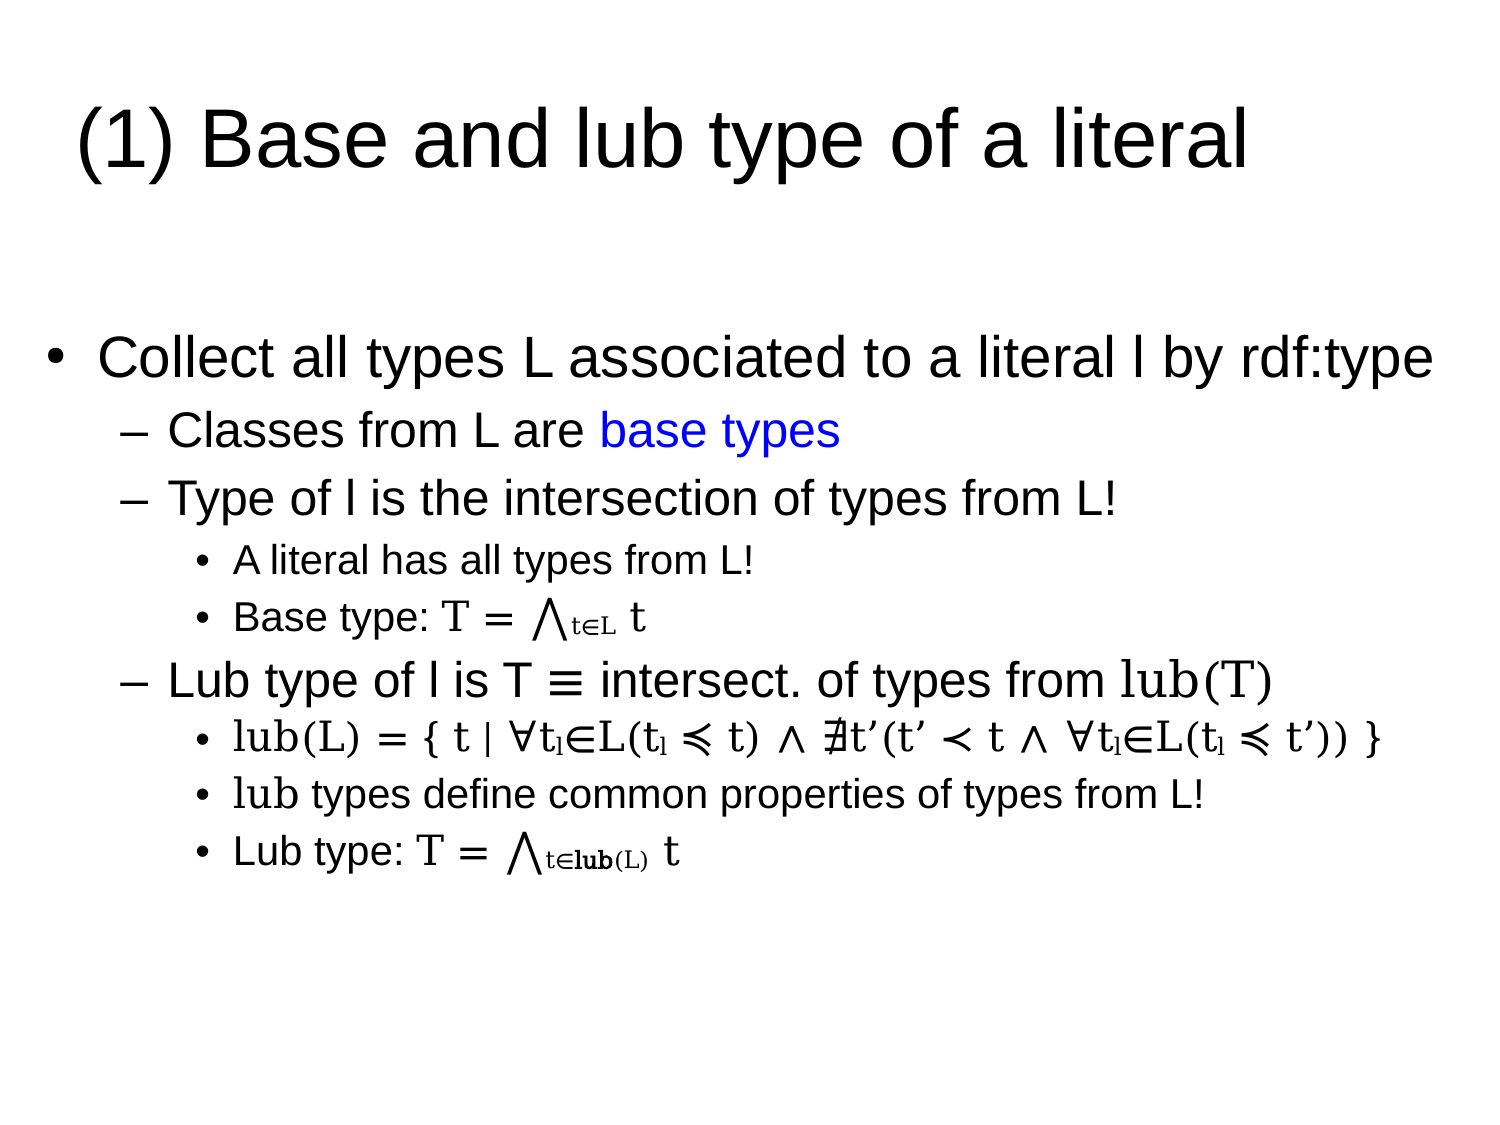

# (1) Base and lub type of a literal
 Collect all types L associated to a literal l by rdf:type
Classes from L are base types
Type of l is the intersection of types from L!
A literal has all types from L!
Base type: T = ⋀t∈L t
Lub type of l is T ≡ intersect. of types from lub(T)
lub(L) = { t | ∀tl∈L(tl ≼ t) ∧ ∄t’(t’ ≺ t ∧ ∀tl∈L(tl ≼ t’)) }
lub types define common properties of types from L!
Lub type: T = ⋀t∈lub(L) t